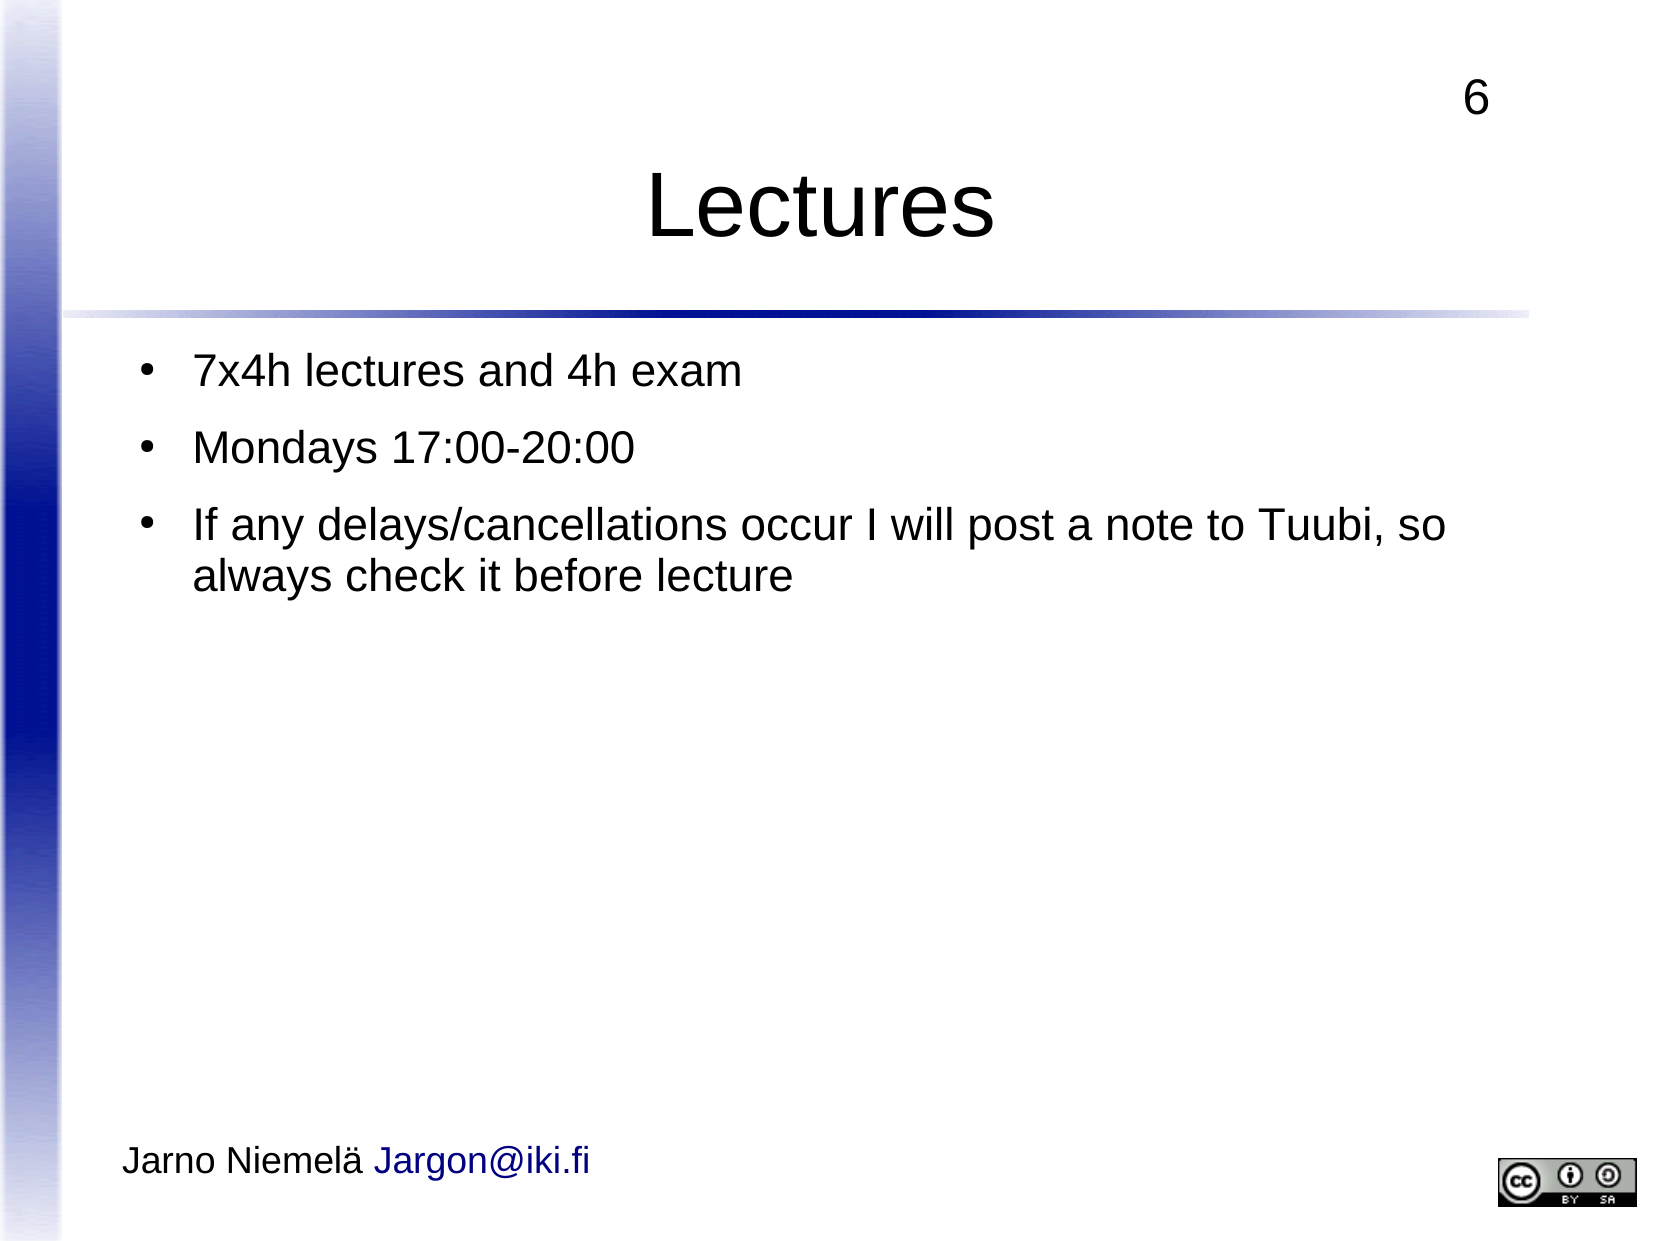

# Lectures
7x4h lectures and 4h exam
Mondays 17:00-20:00
If any delays/cancellations occur I will post a note to Tuubi, so always check it before lecture